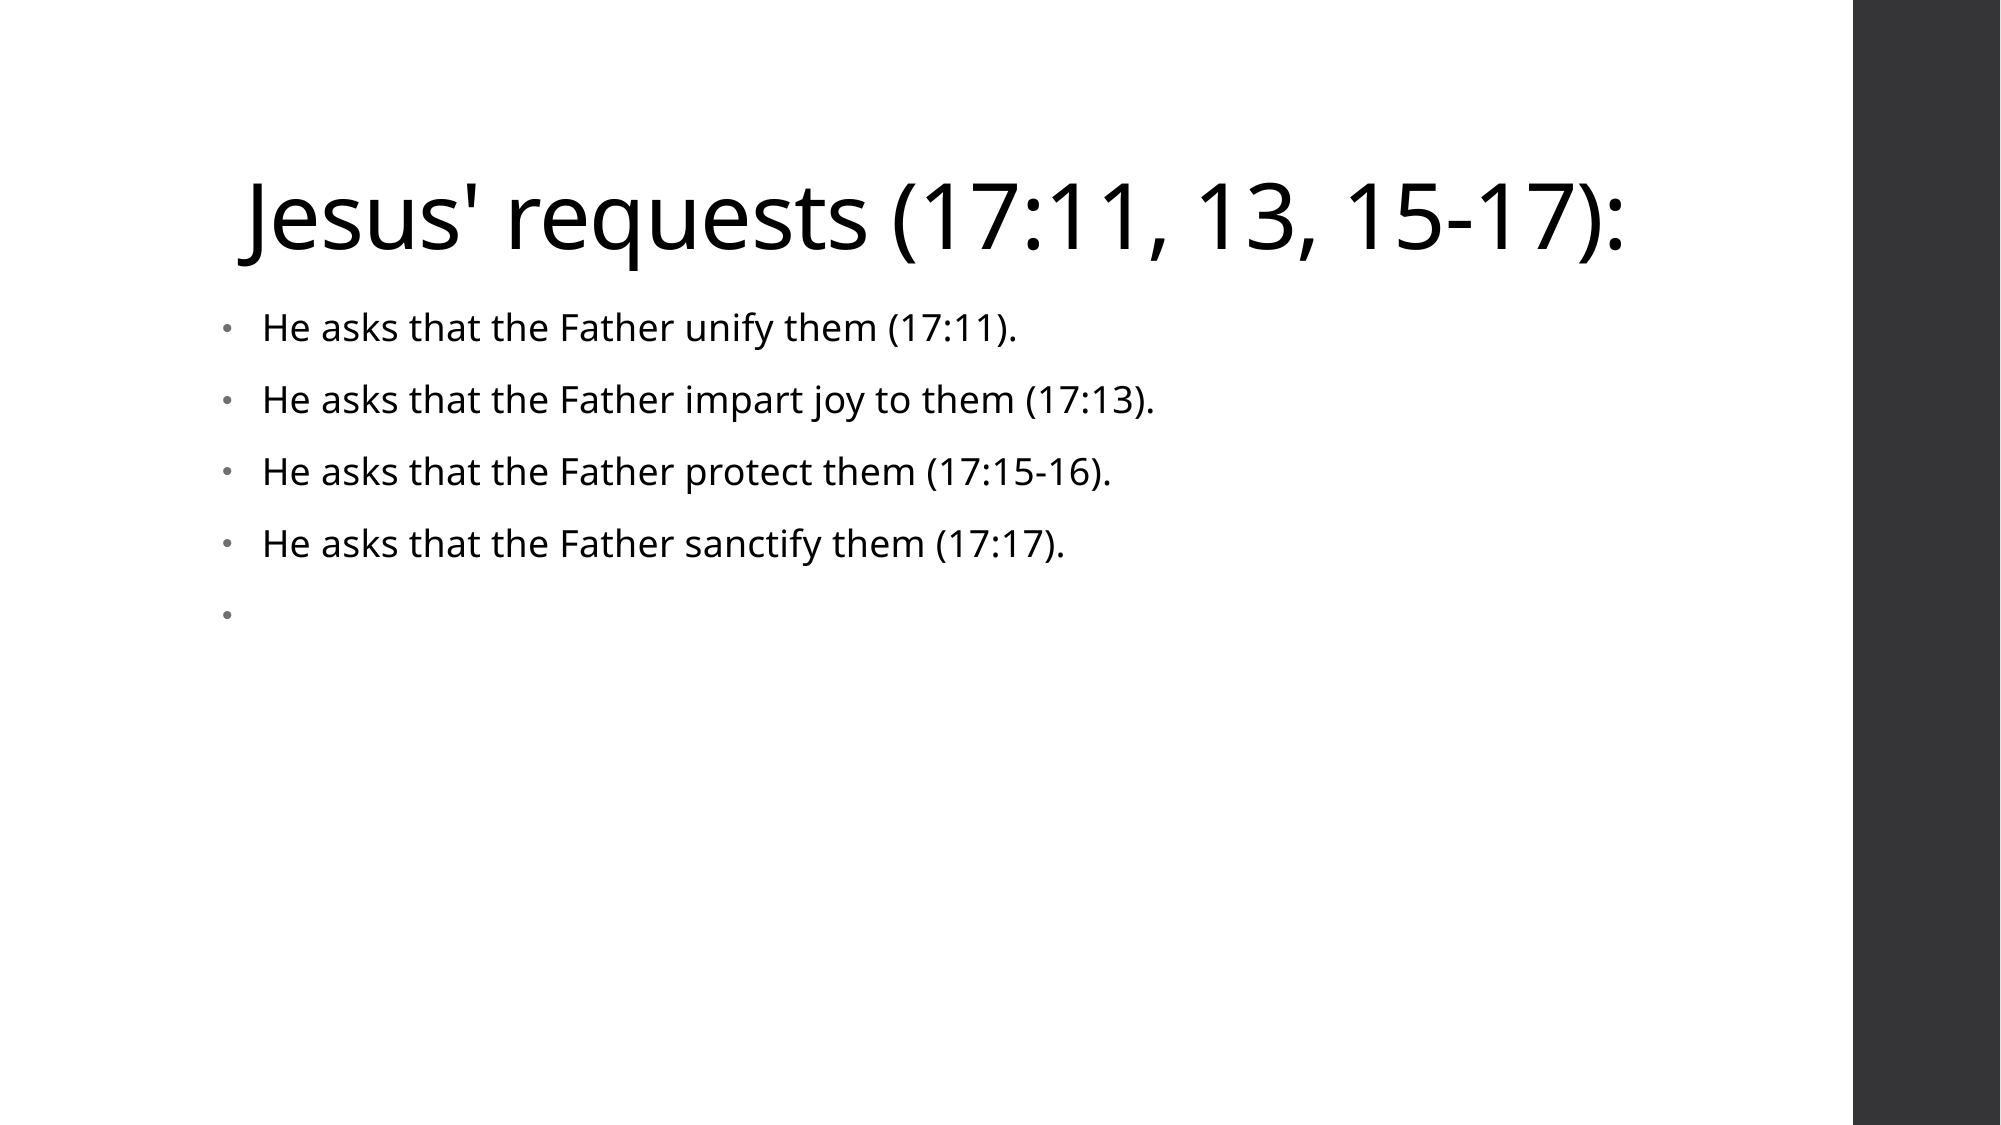

# Jesus' requests (17:11, 13, 15-17):
 He asks that the Father unify them (17:11).
 He asks that the Father impart joy to them (17:13).
 He asks that the Father protect them (17:15-16).
 He asks that the Father sanctify them (17:17).